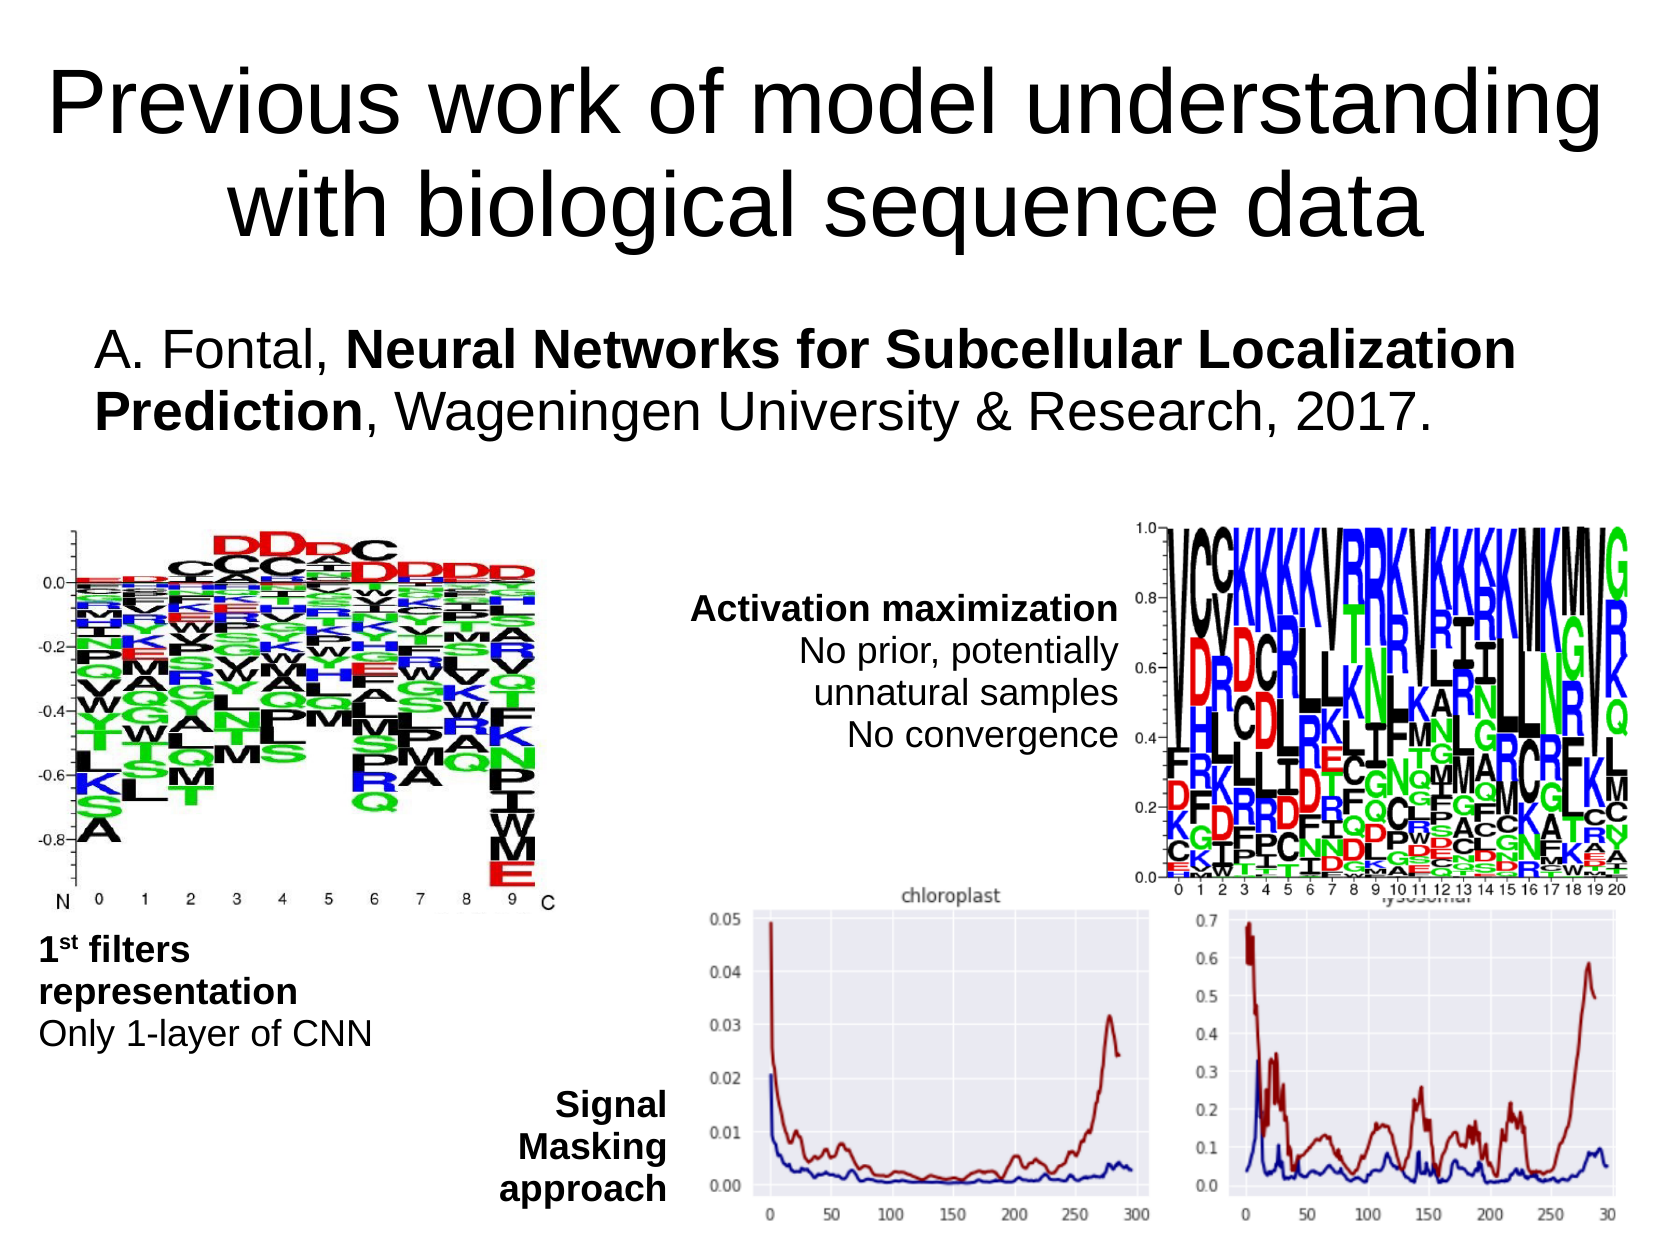

# Previous work of model understanding with biological sequence data
A. Fontal, Neural Networks for Subcellular Localization Prediction, Wageningen University & Research, 2017.
Activation maximization
No prior, potentially
unnatural samples
No convergence
1st filters
representation
Only 1-layer of CNN
Signal
Masking
approach